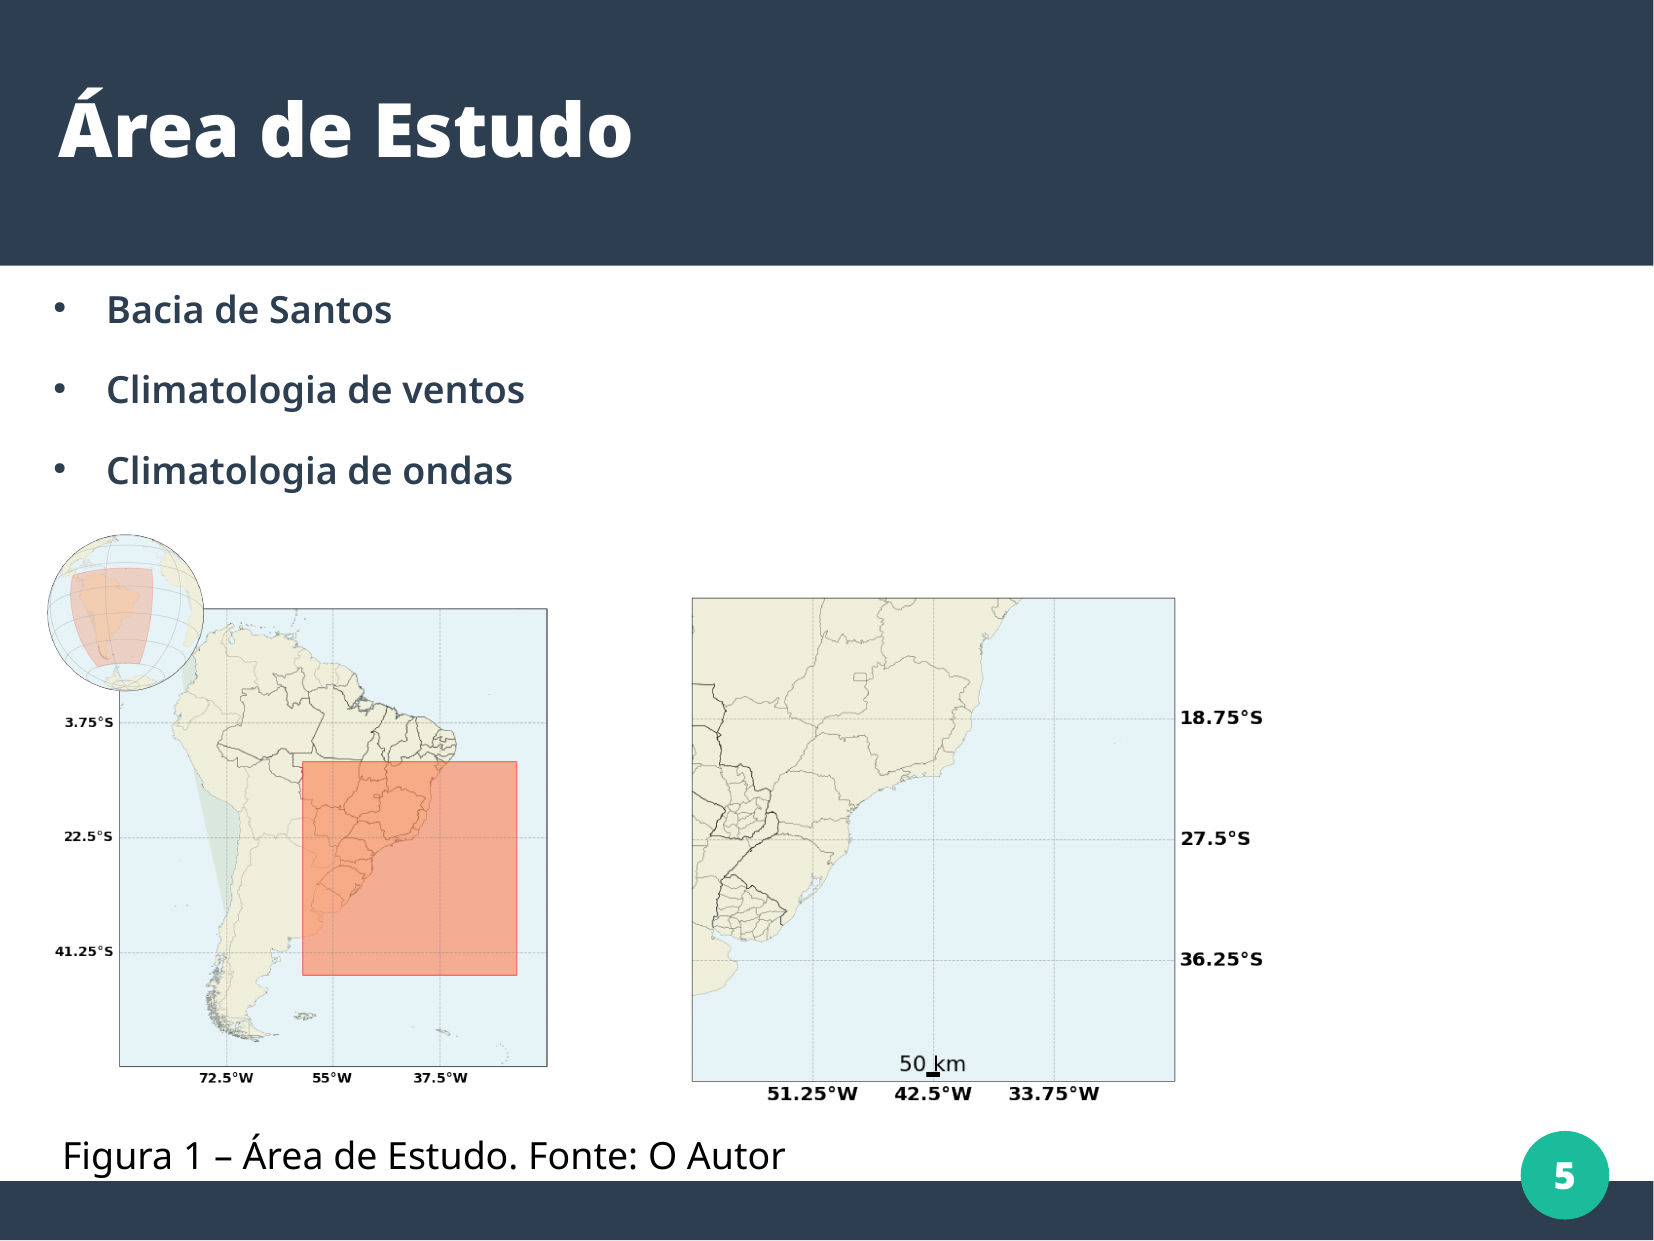

# Área de Estudo
Bacia de Santos
Climatologia de ventos
Climatologia de ondas
5
Figura 1 – Área de Estudo. Fonte: O Autor